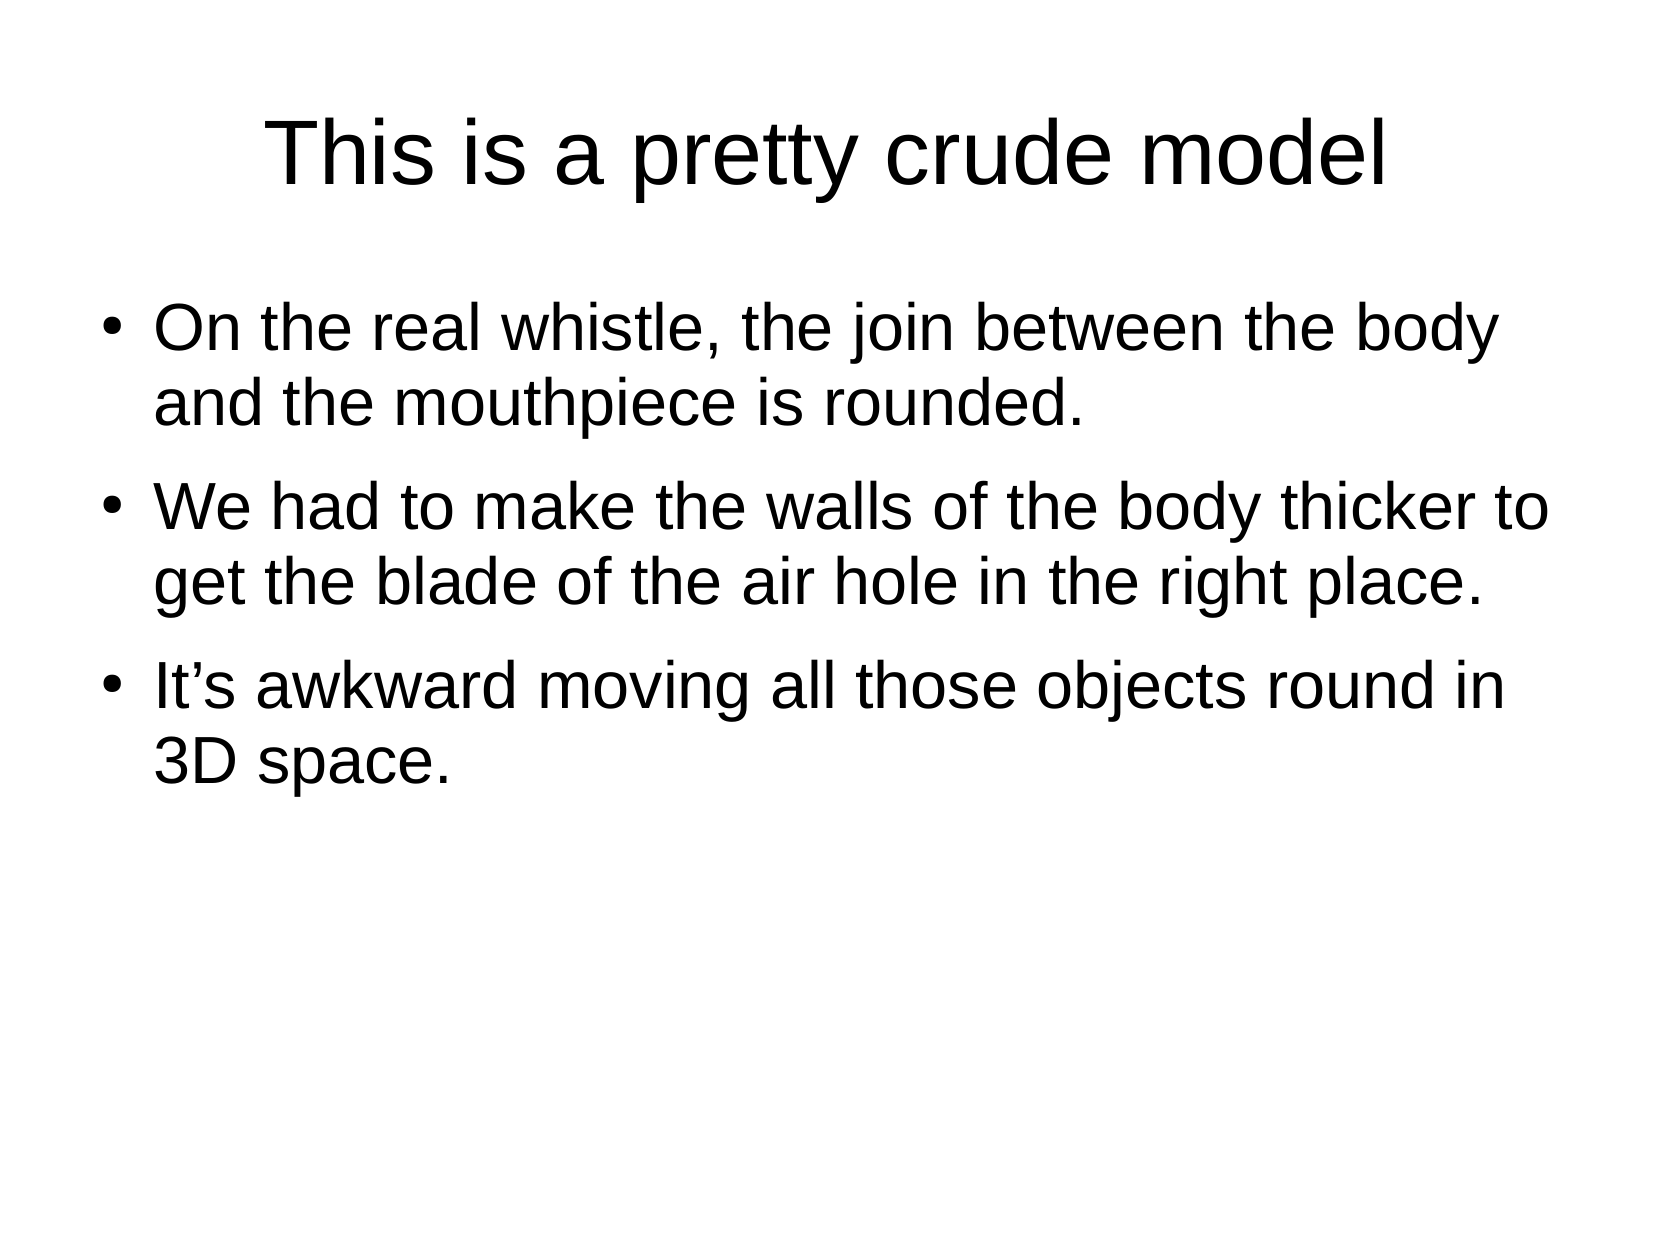

# This is a pretty crude model
On the real whistle, the join between the body and the mouthpiece is rounded.
We had to make the walls of the body thicker to get the blade of the air hole in the right place.
It’s awkward moving all those objects round in 3D space.